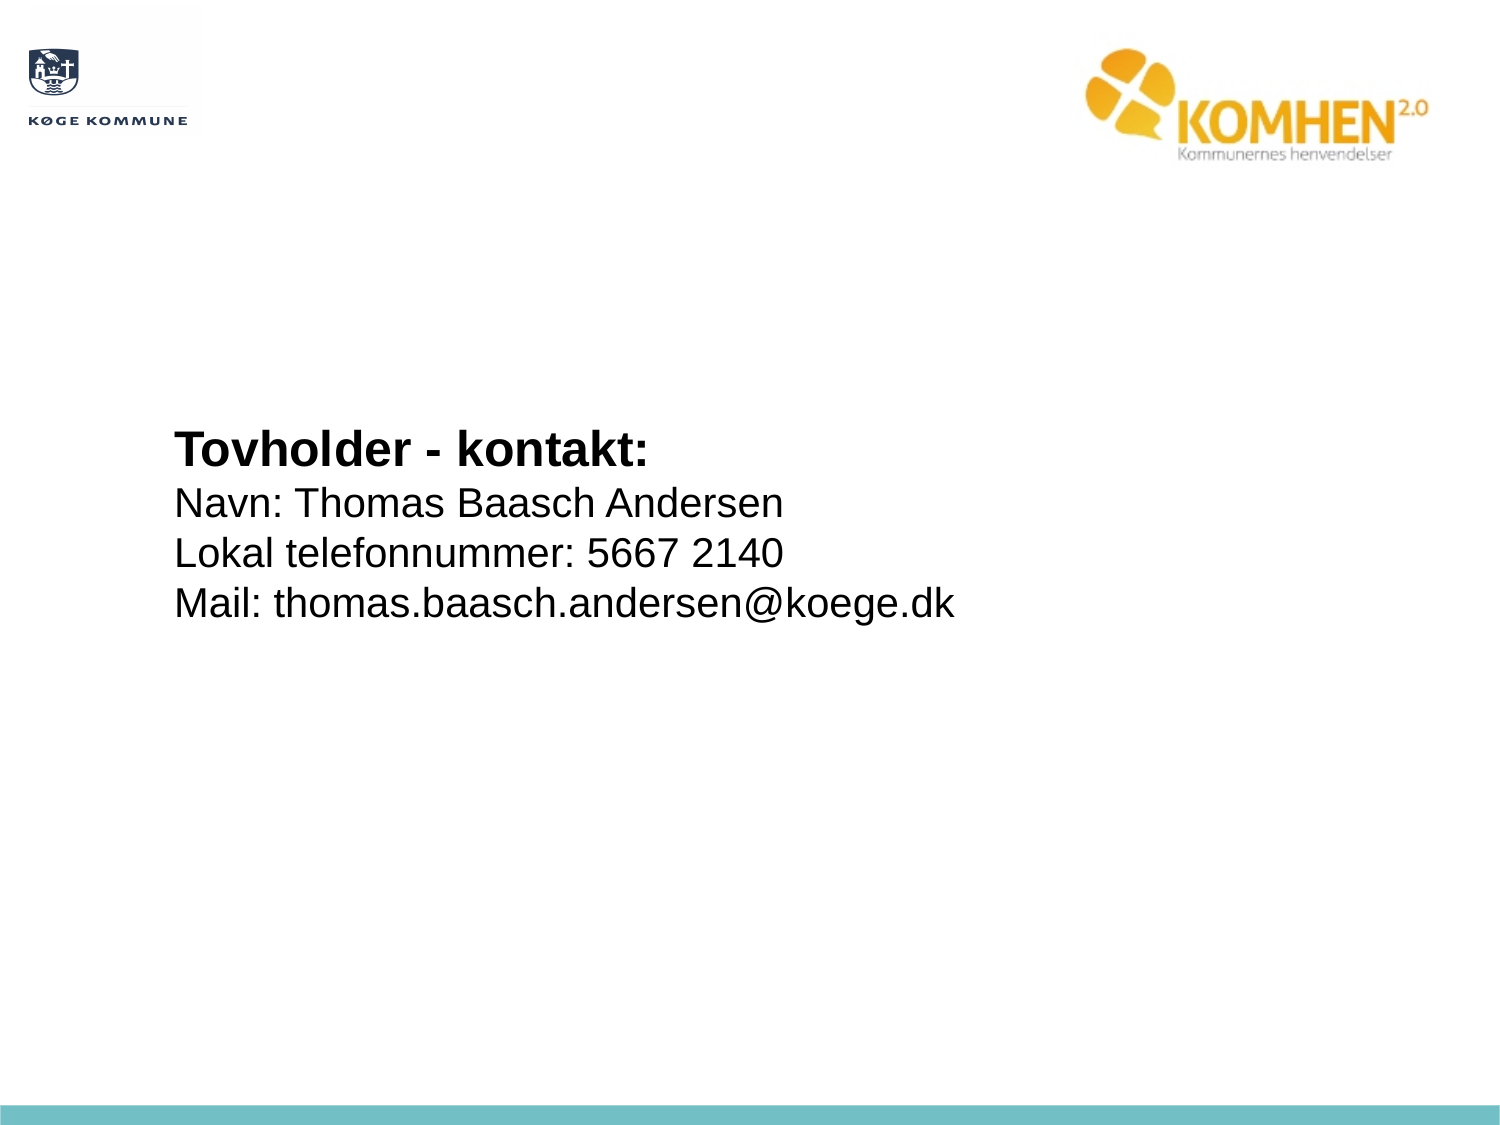

Tovholder - kontakt:
Navn: Thomas Baasch Andersen
Lokal telefonnummer: 5667 2140
Mail: thomas.baasch.andersen@koege.dk